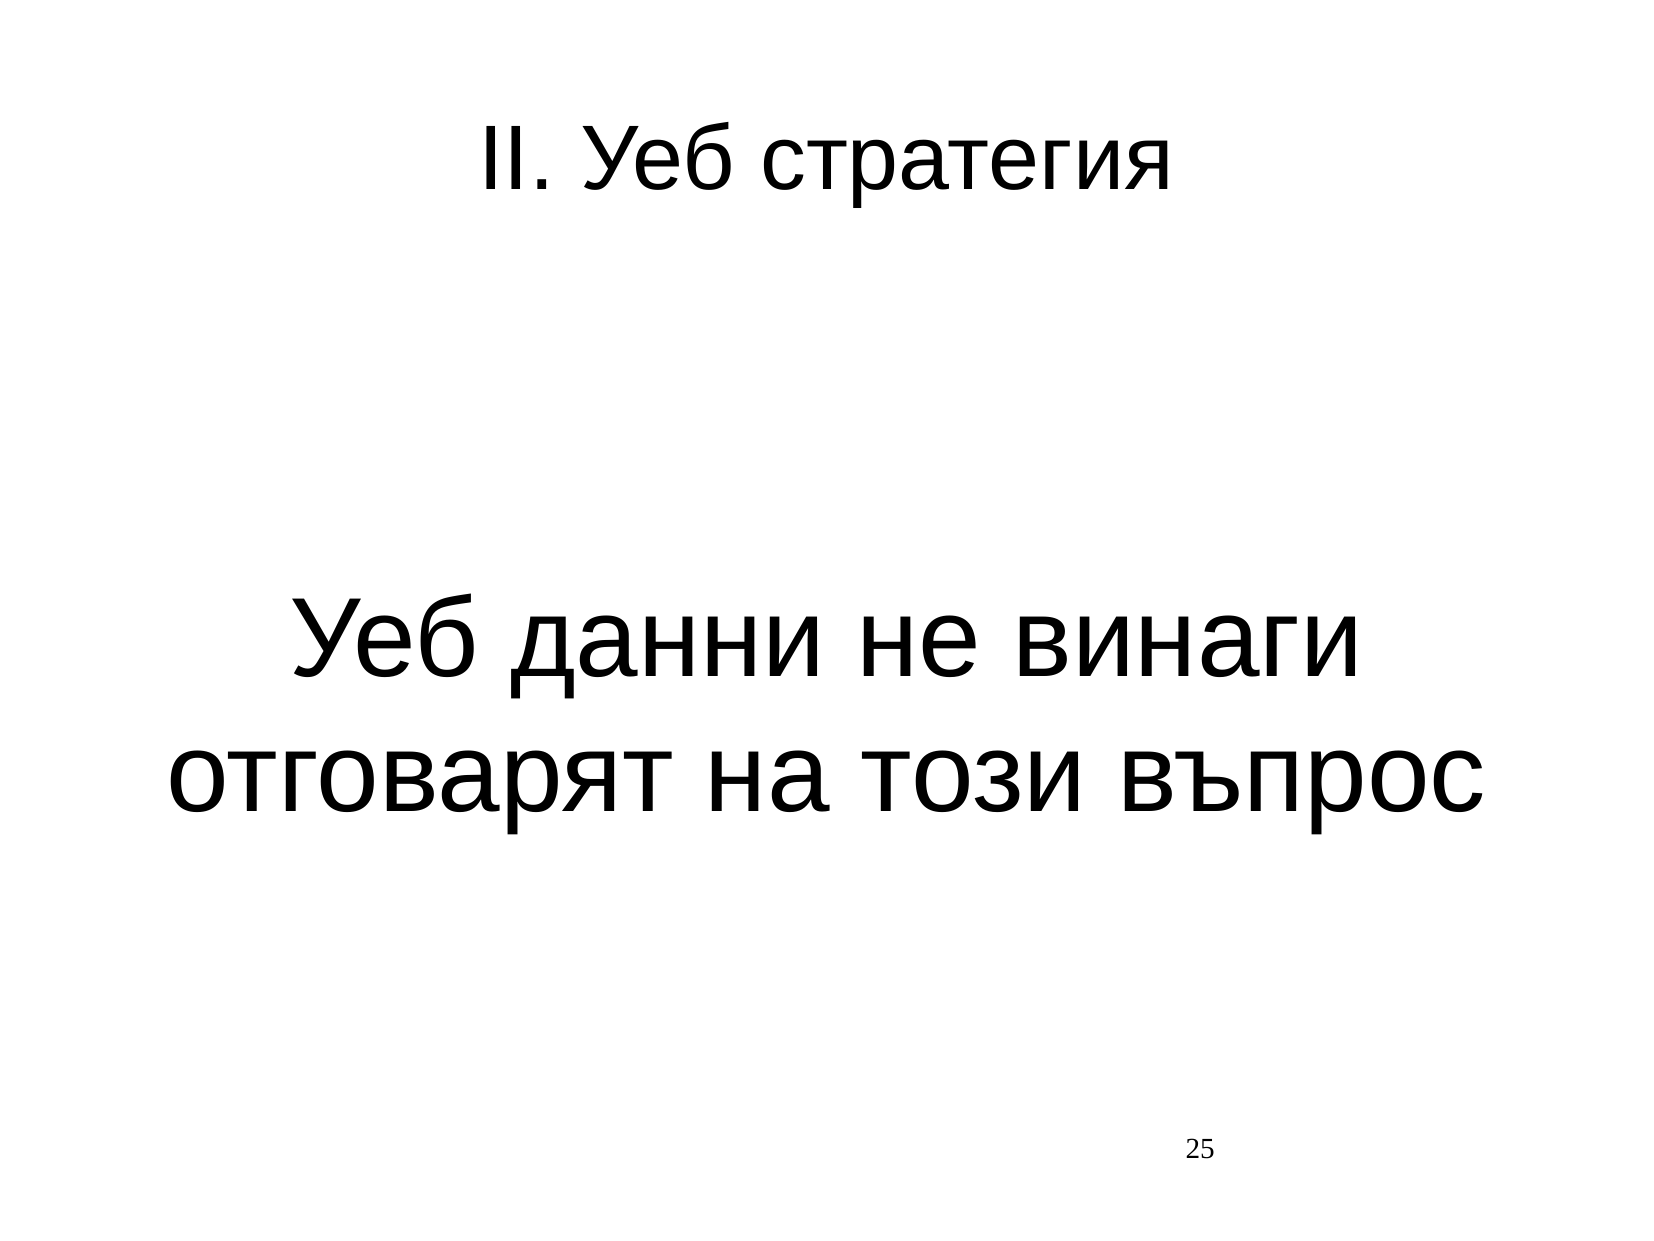

# II. Уеб стратегия
Уеб данни не винаги отговарят на този въпрос